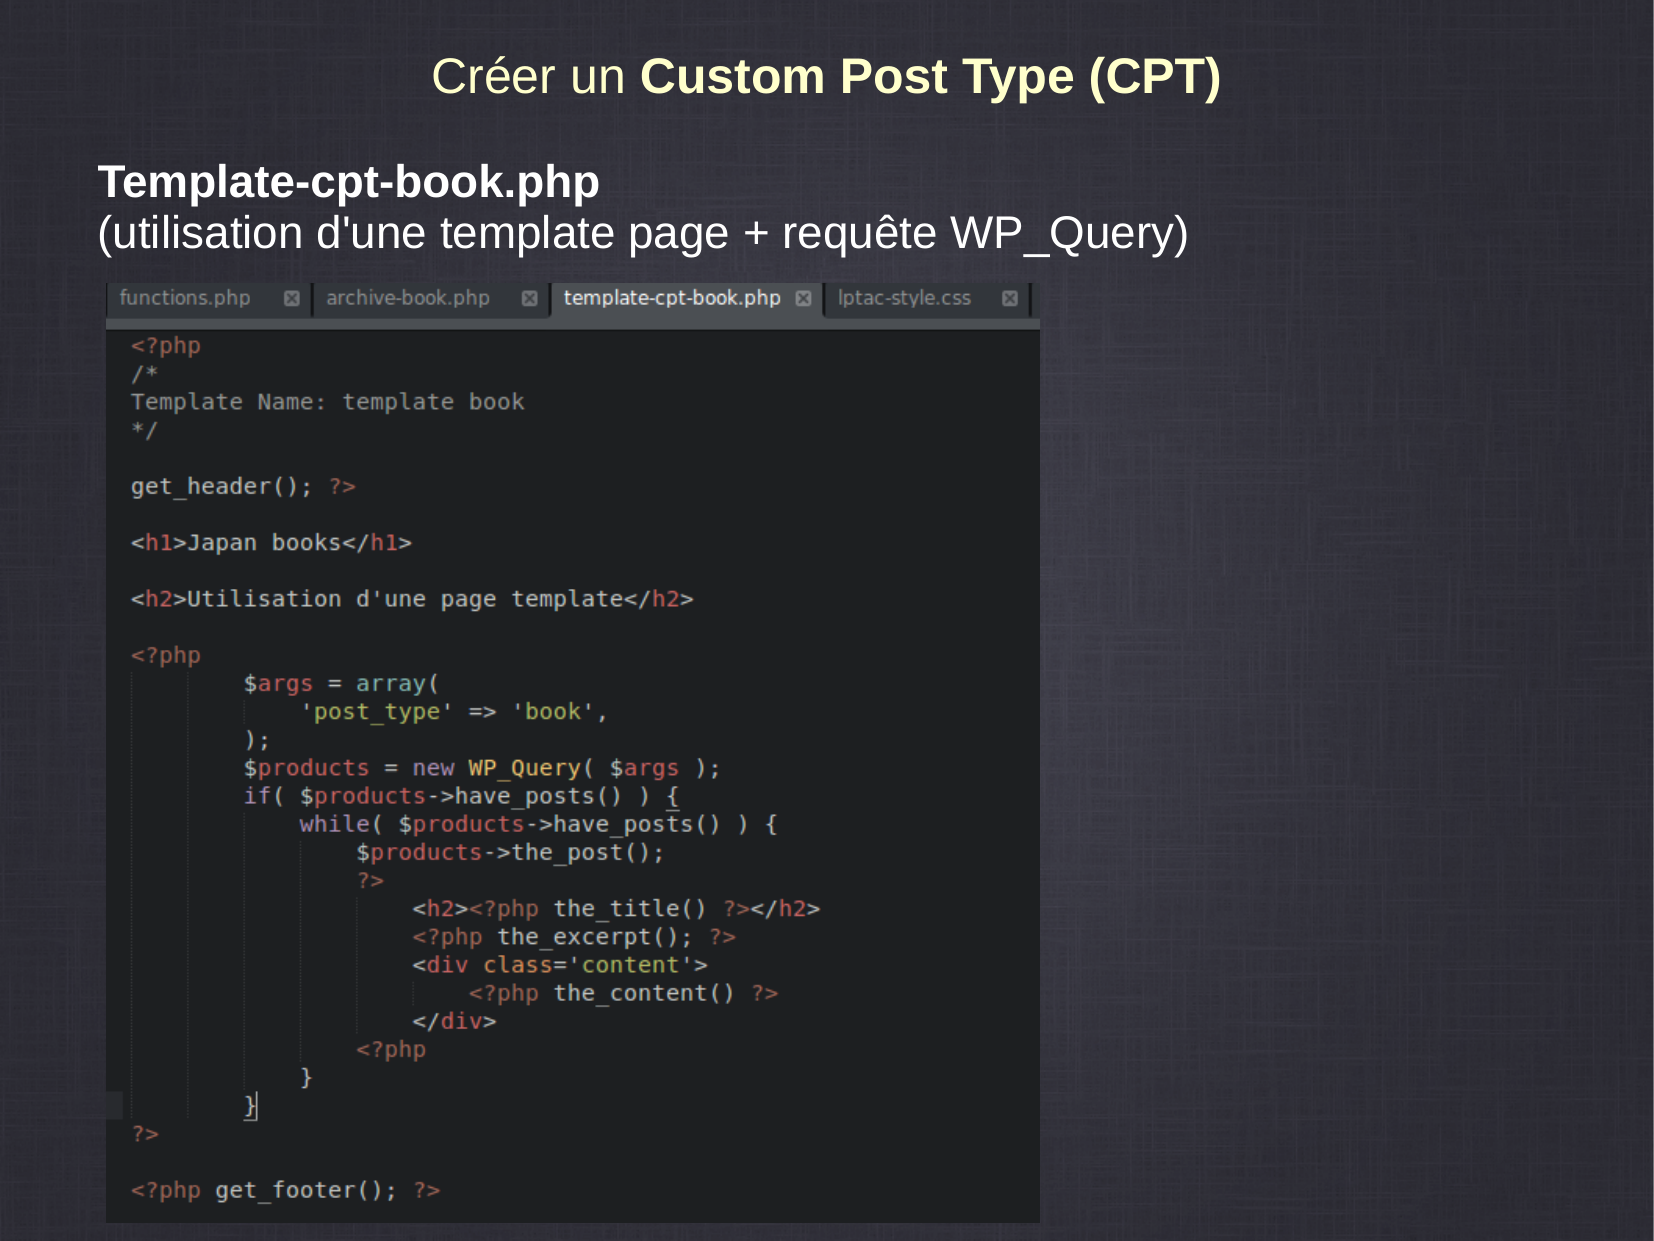

Créer un Custom Post Type (CPT)
Template-cpt-book.php
(utilisation d'une template page + requête WP_Query)